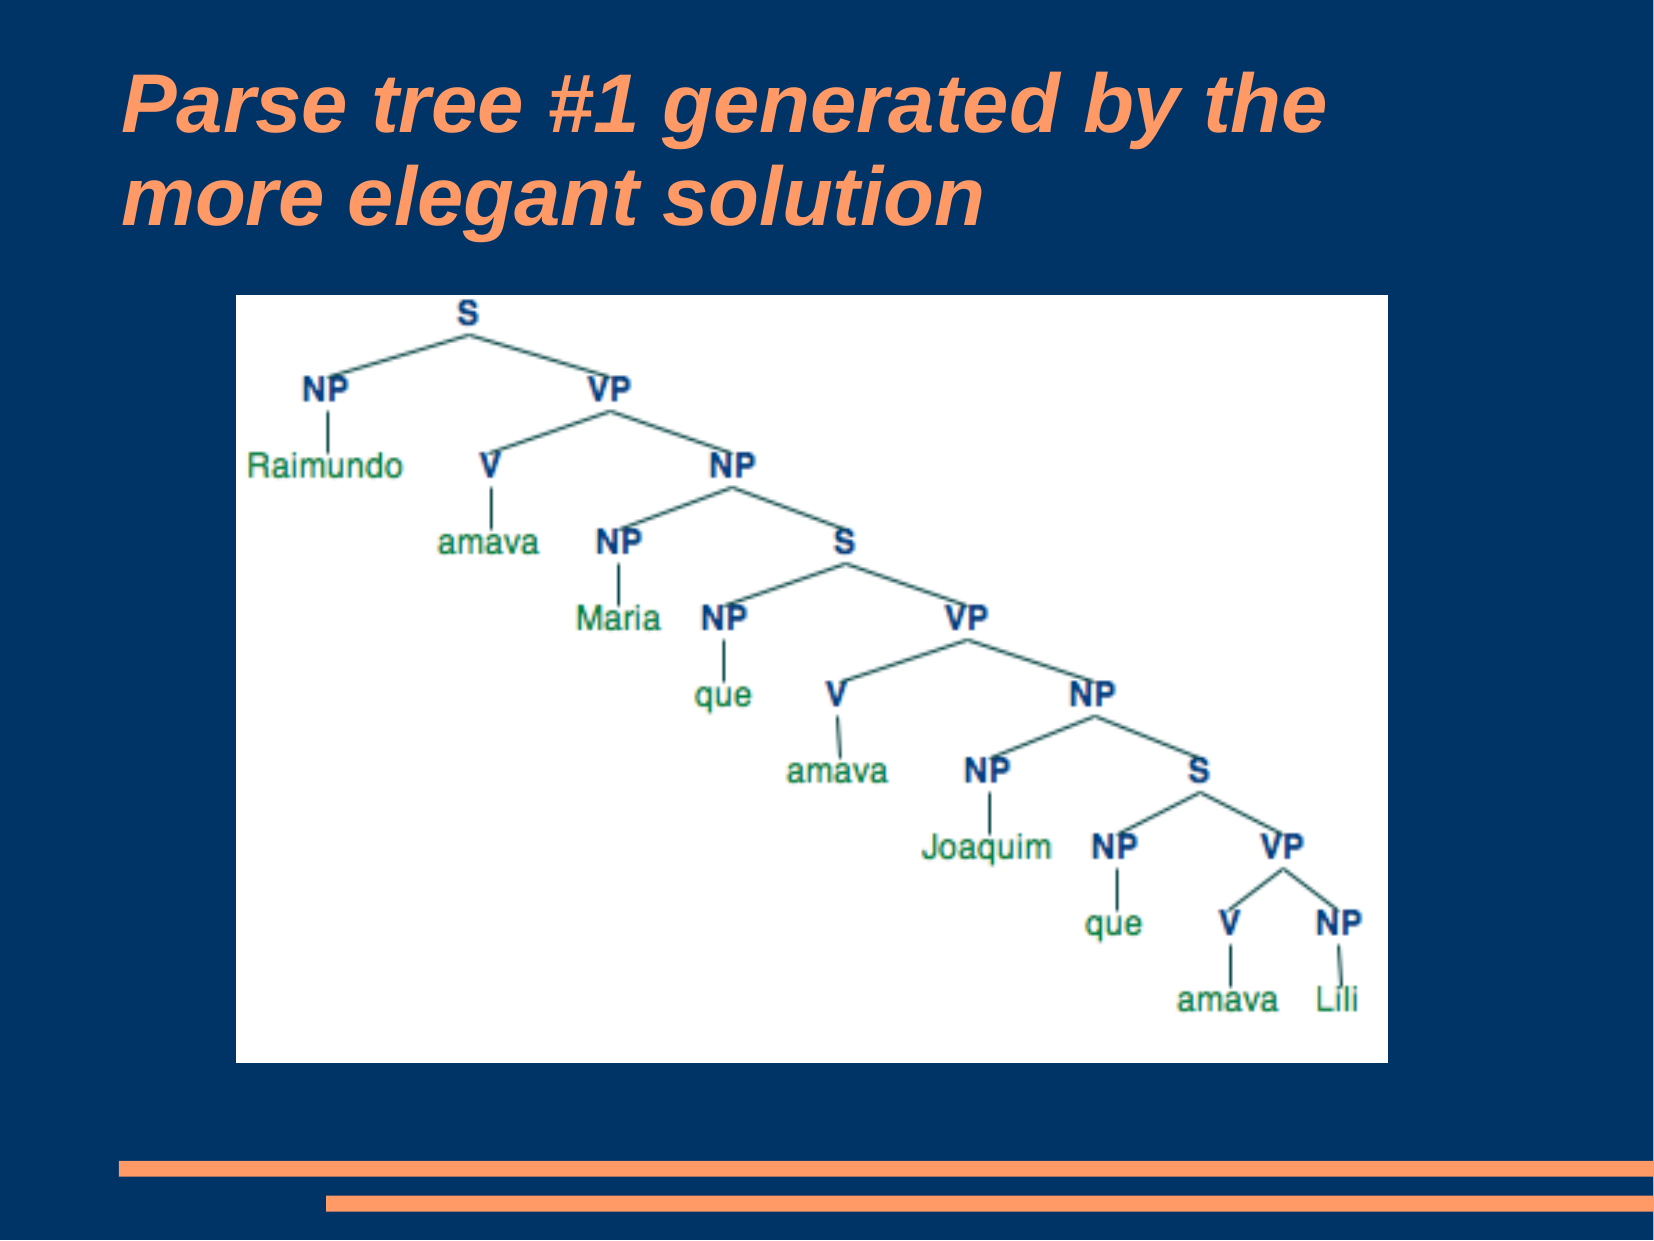

# Parse tree #1 generated by the more elegant solution